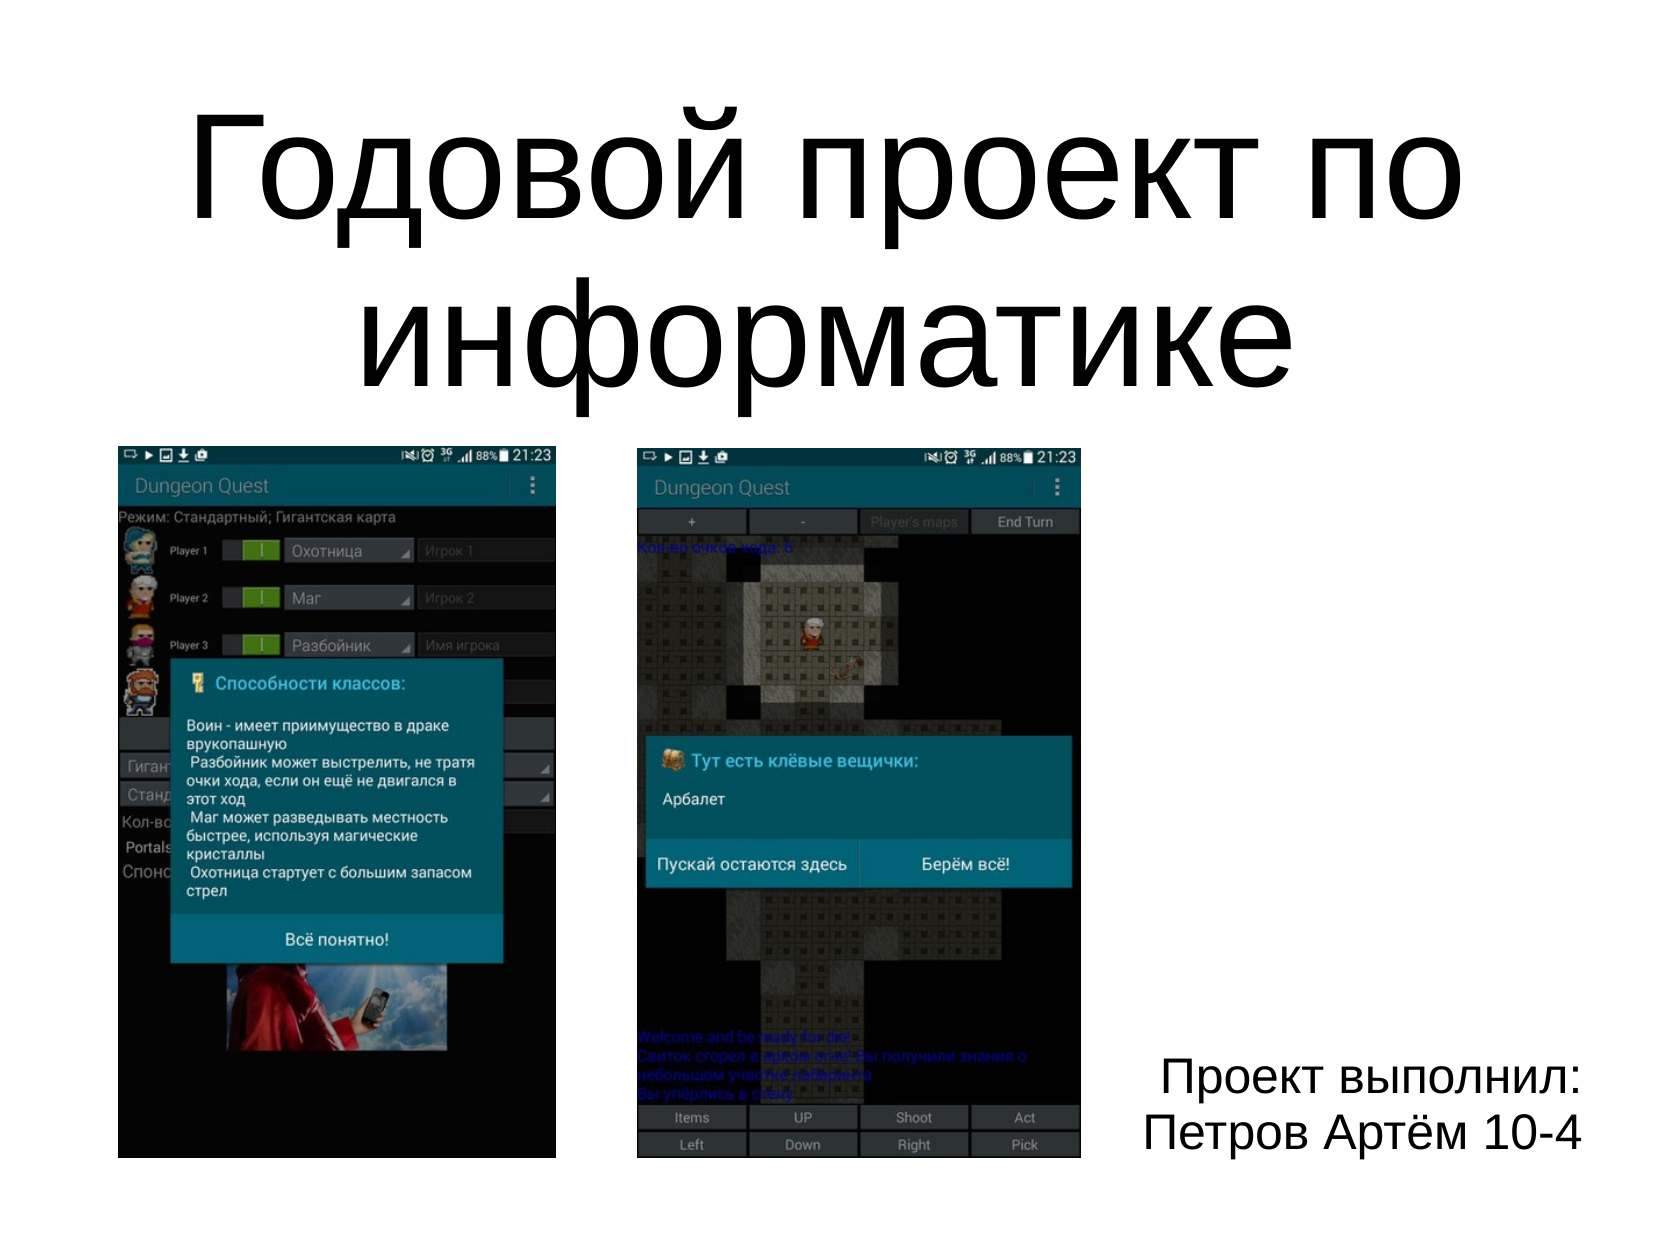

# Годовой проект по информатике
Проект выполнил:
Петров Артём 10-4